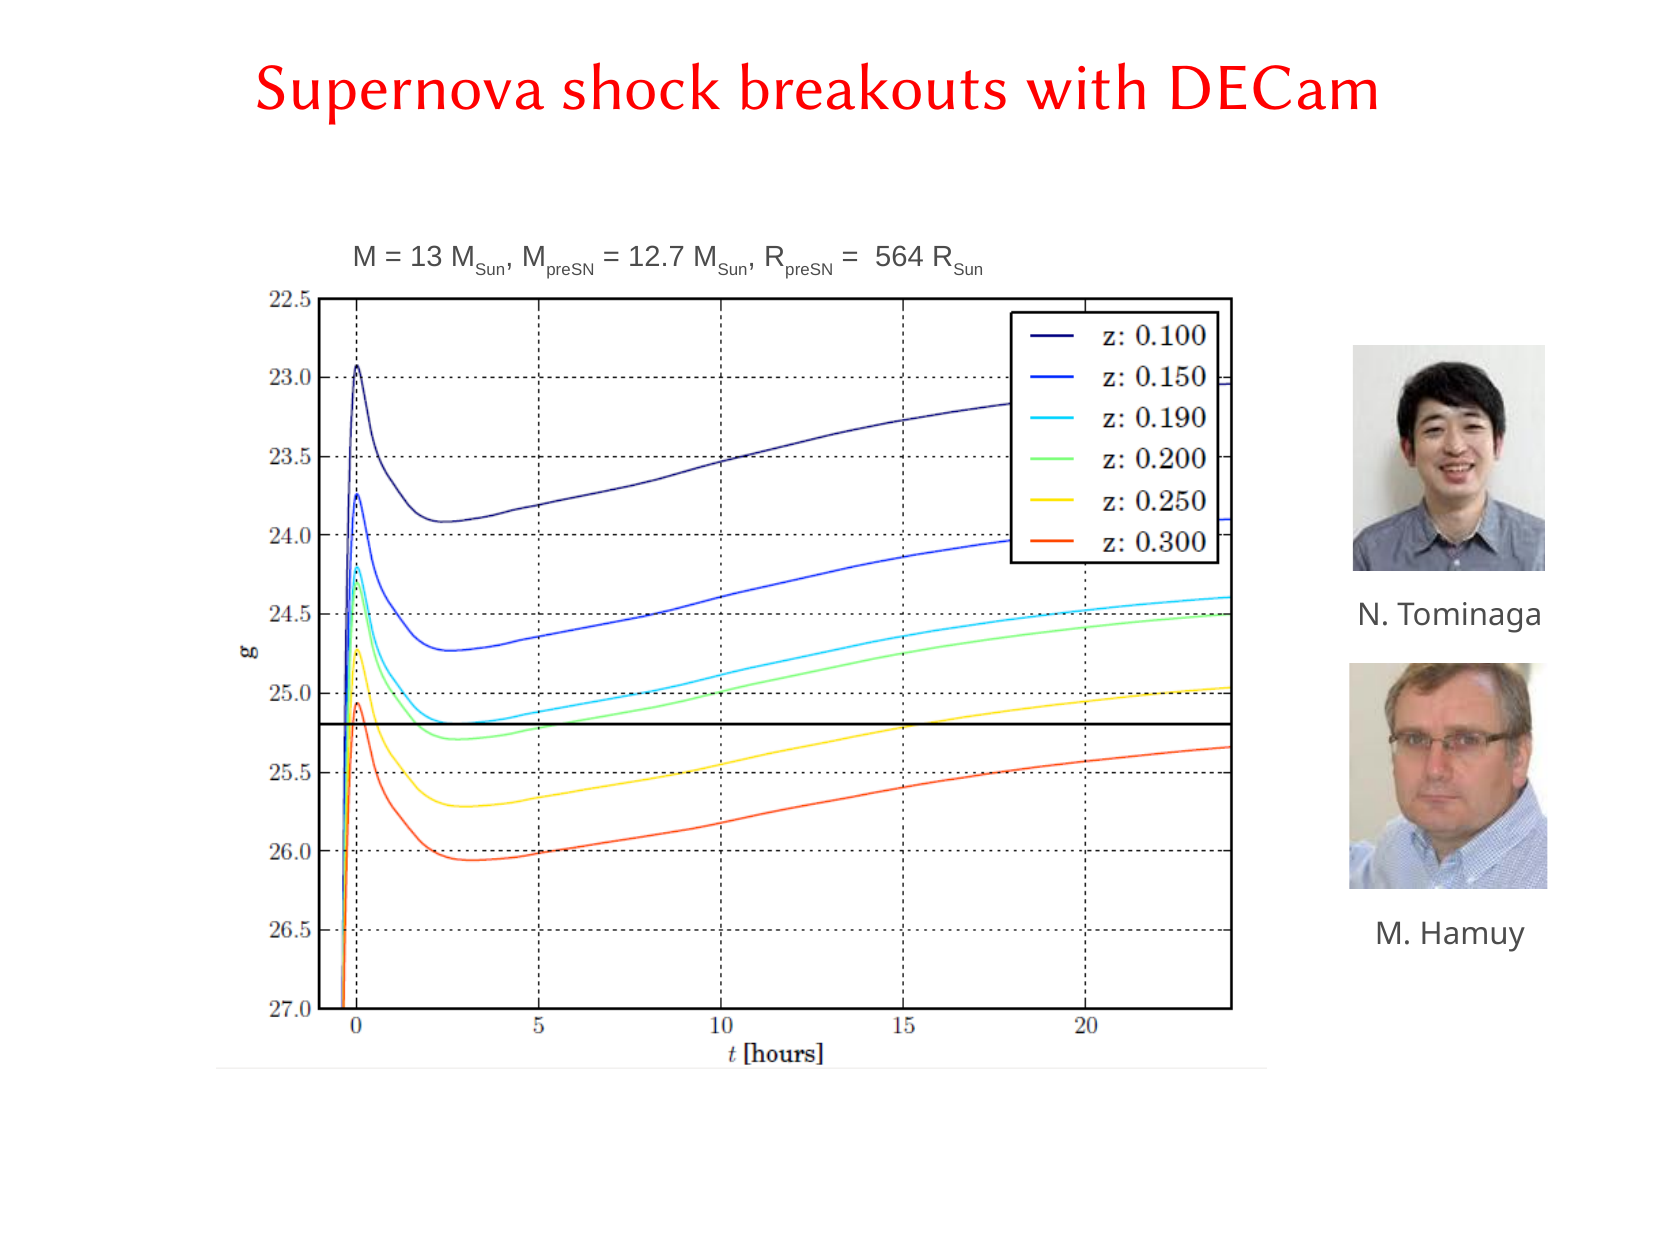

Supernova shock breakouts with DECam
M = 13 MSun, MpreSN = 12.7 MSun, RpreSN = 564 RSun
N. Tominaga
M. Hamuy